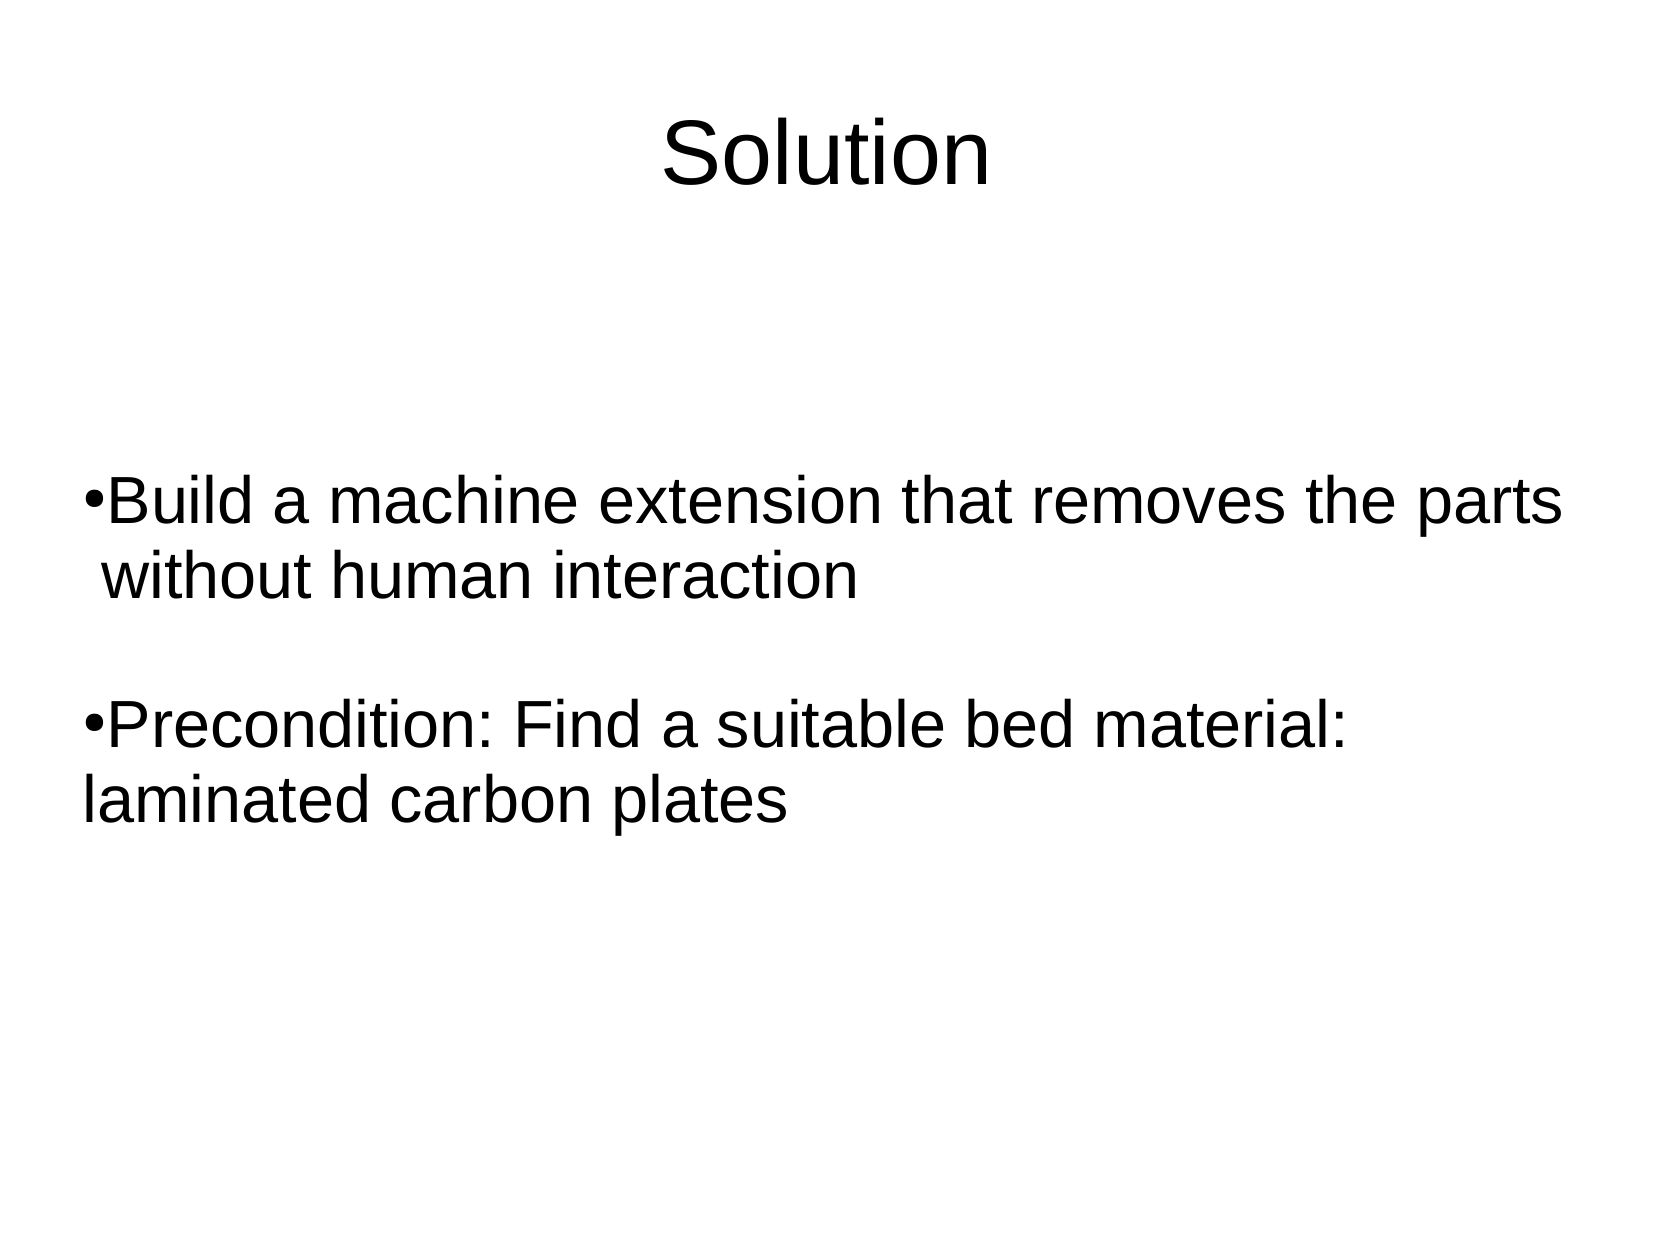

# Solution
Build a machine extension that removes the parts without human interaction
Precondition: Find a suitable bed material: laminated carbon plates